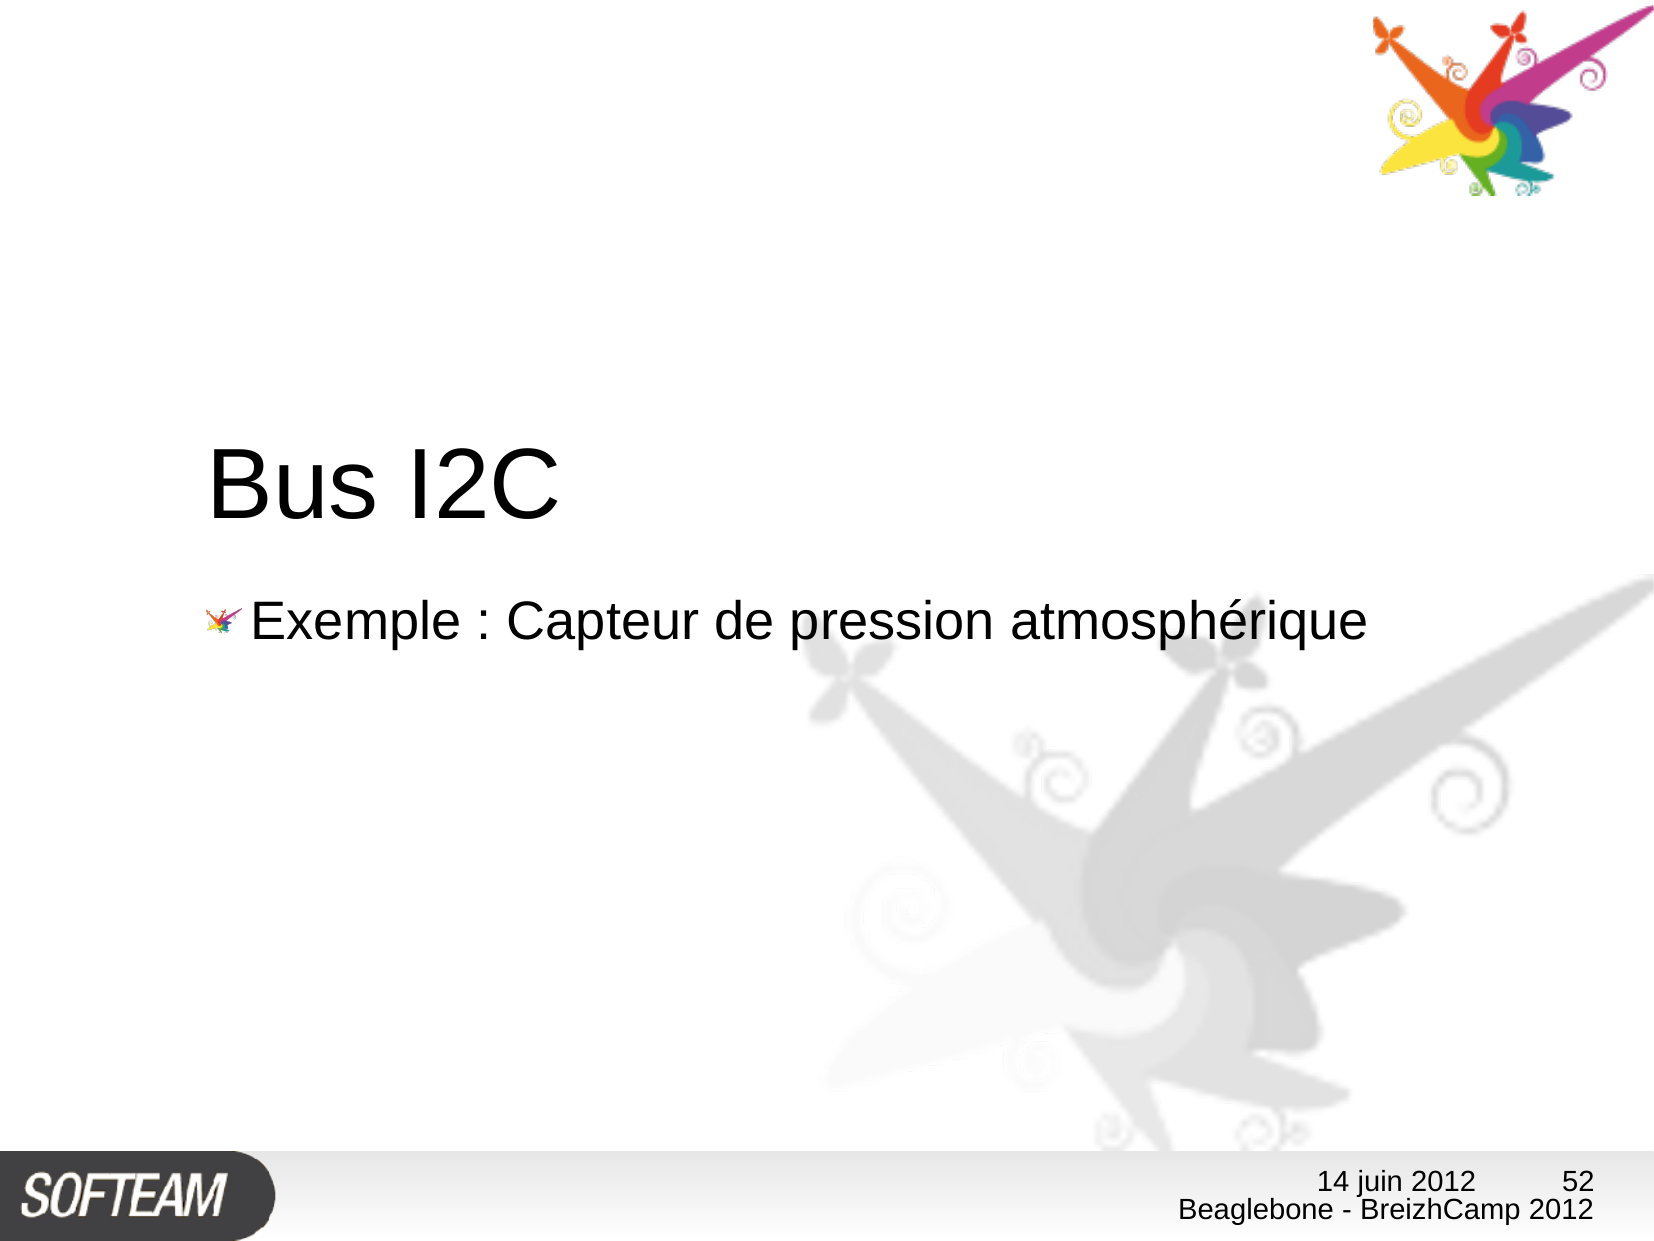

# Bus I2C
Exemple : Capteur de pression atmosphérique
14 juin 2012
52
Beaglebone - BreizhCamp 2012